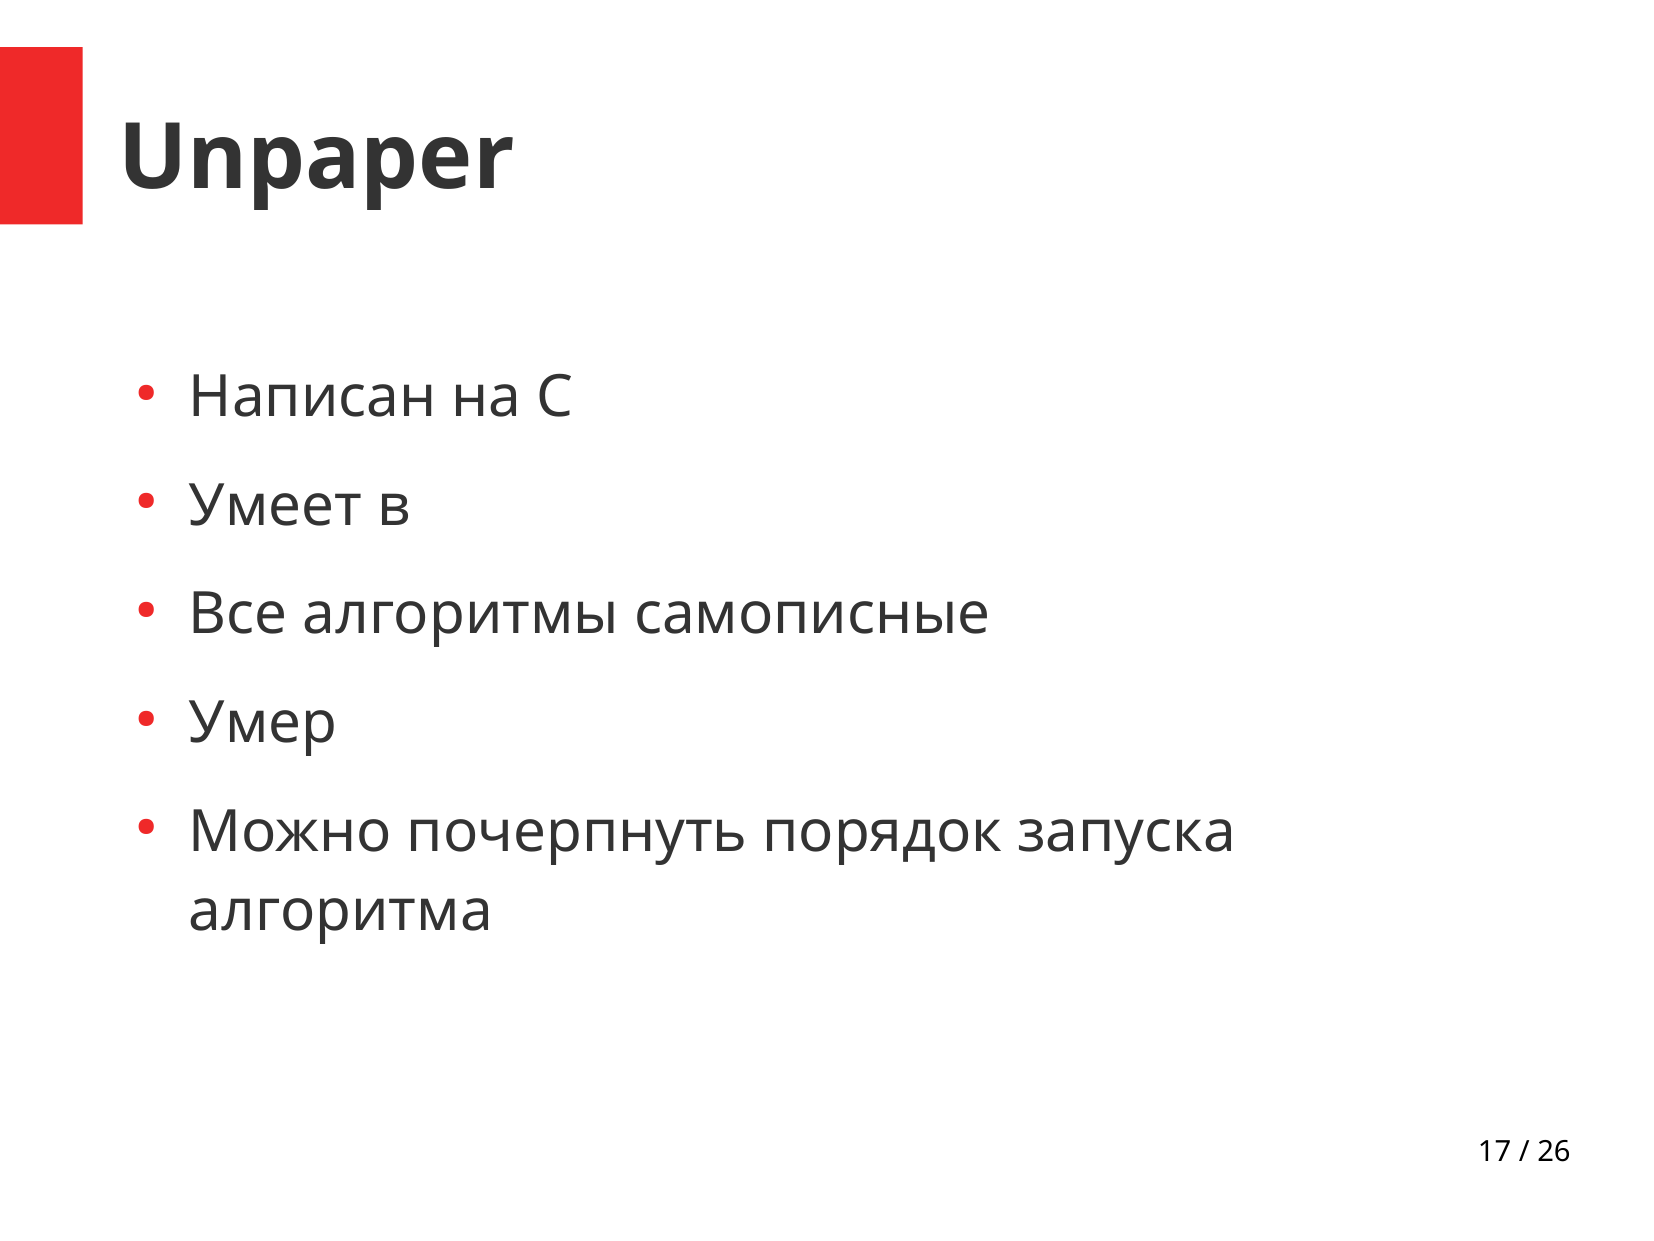

# Unpaper
Написан на C
Умеет в
Все алгоритмы самописные
Умер
Можно почерпнуть порядок запуска алгоритма
17